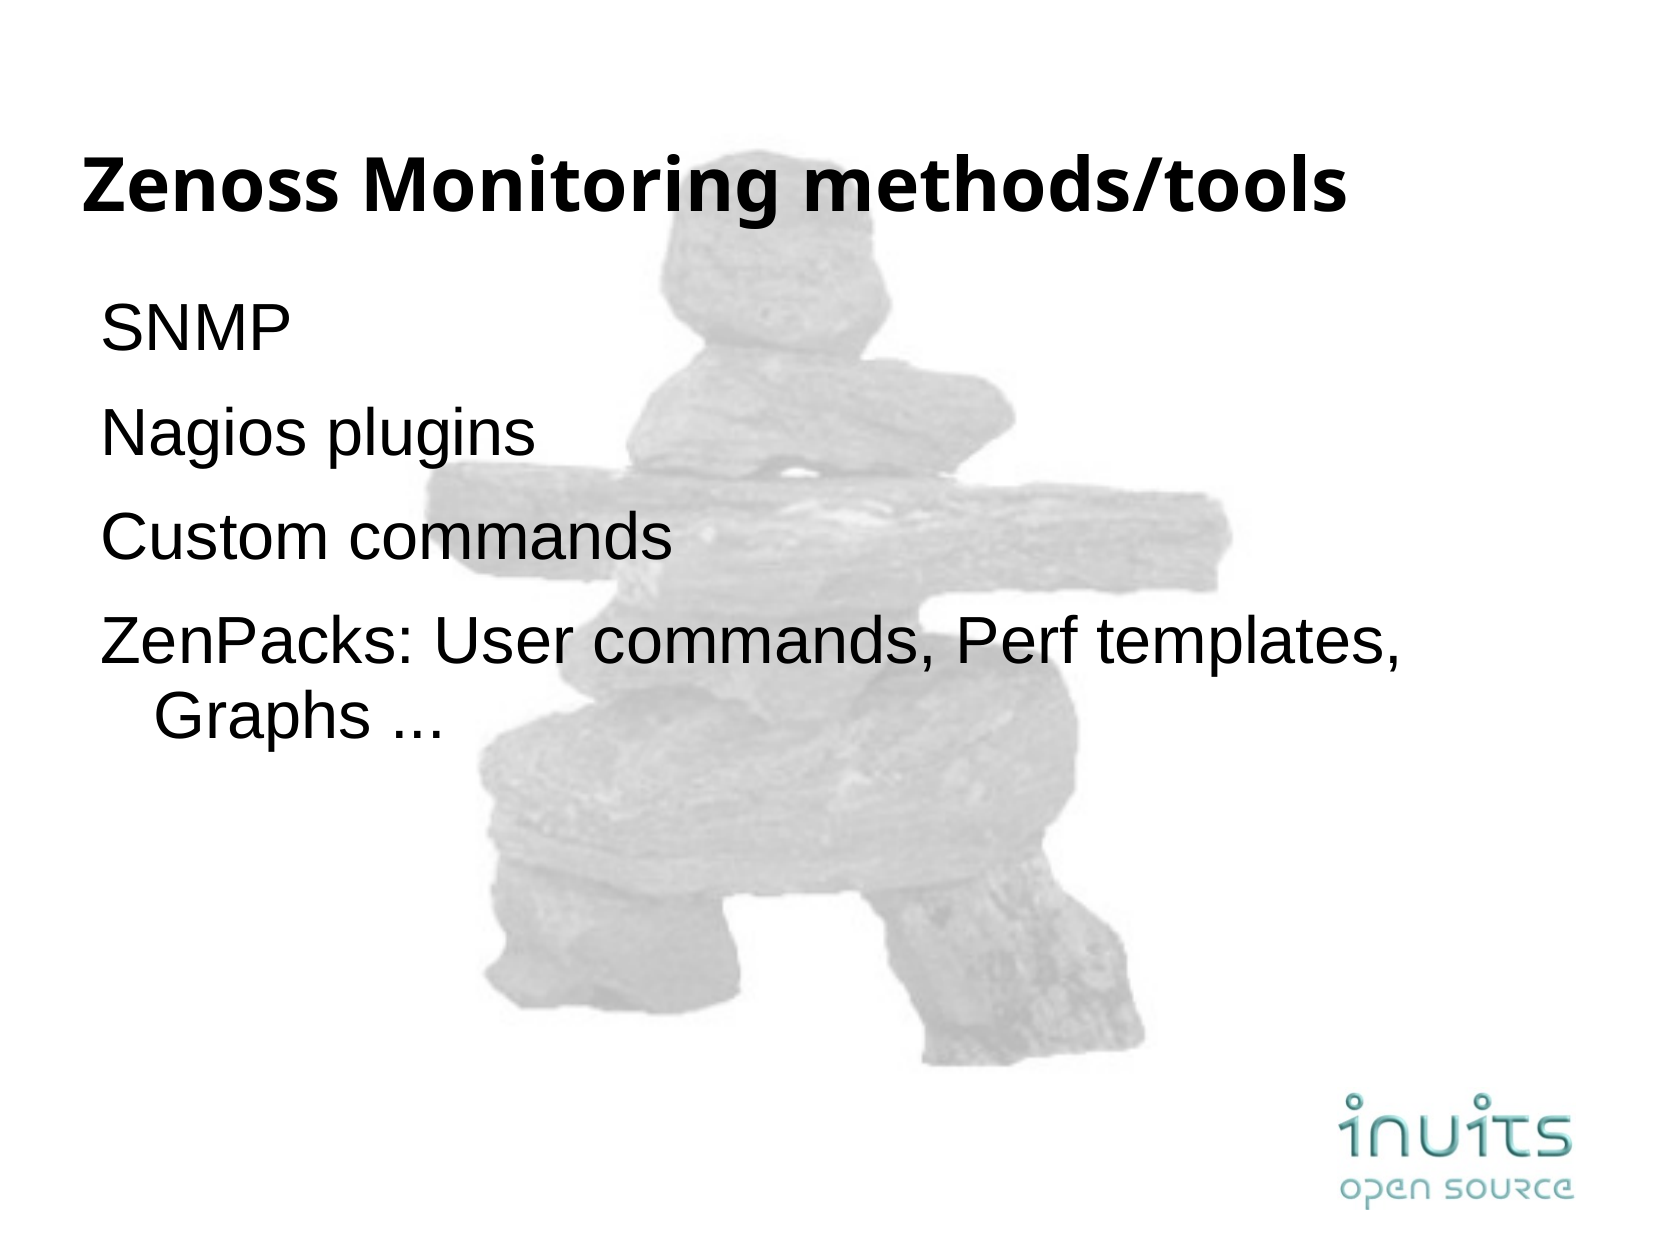

# Zenoss Monitoring methods/tools
SNMP
Nagios plugins
Custom commands
ZenPacks: User commands, Perf templates, Graphs ...
49